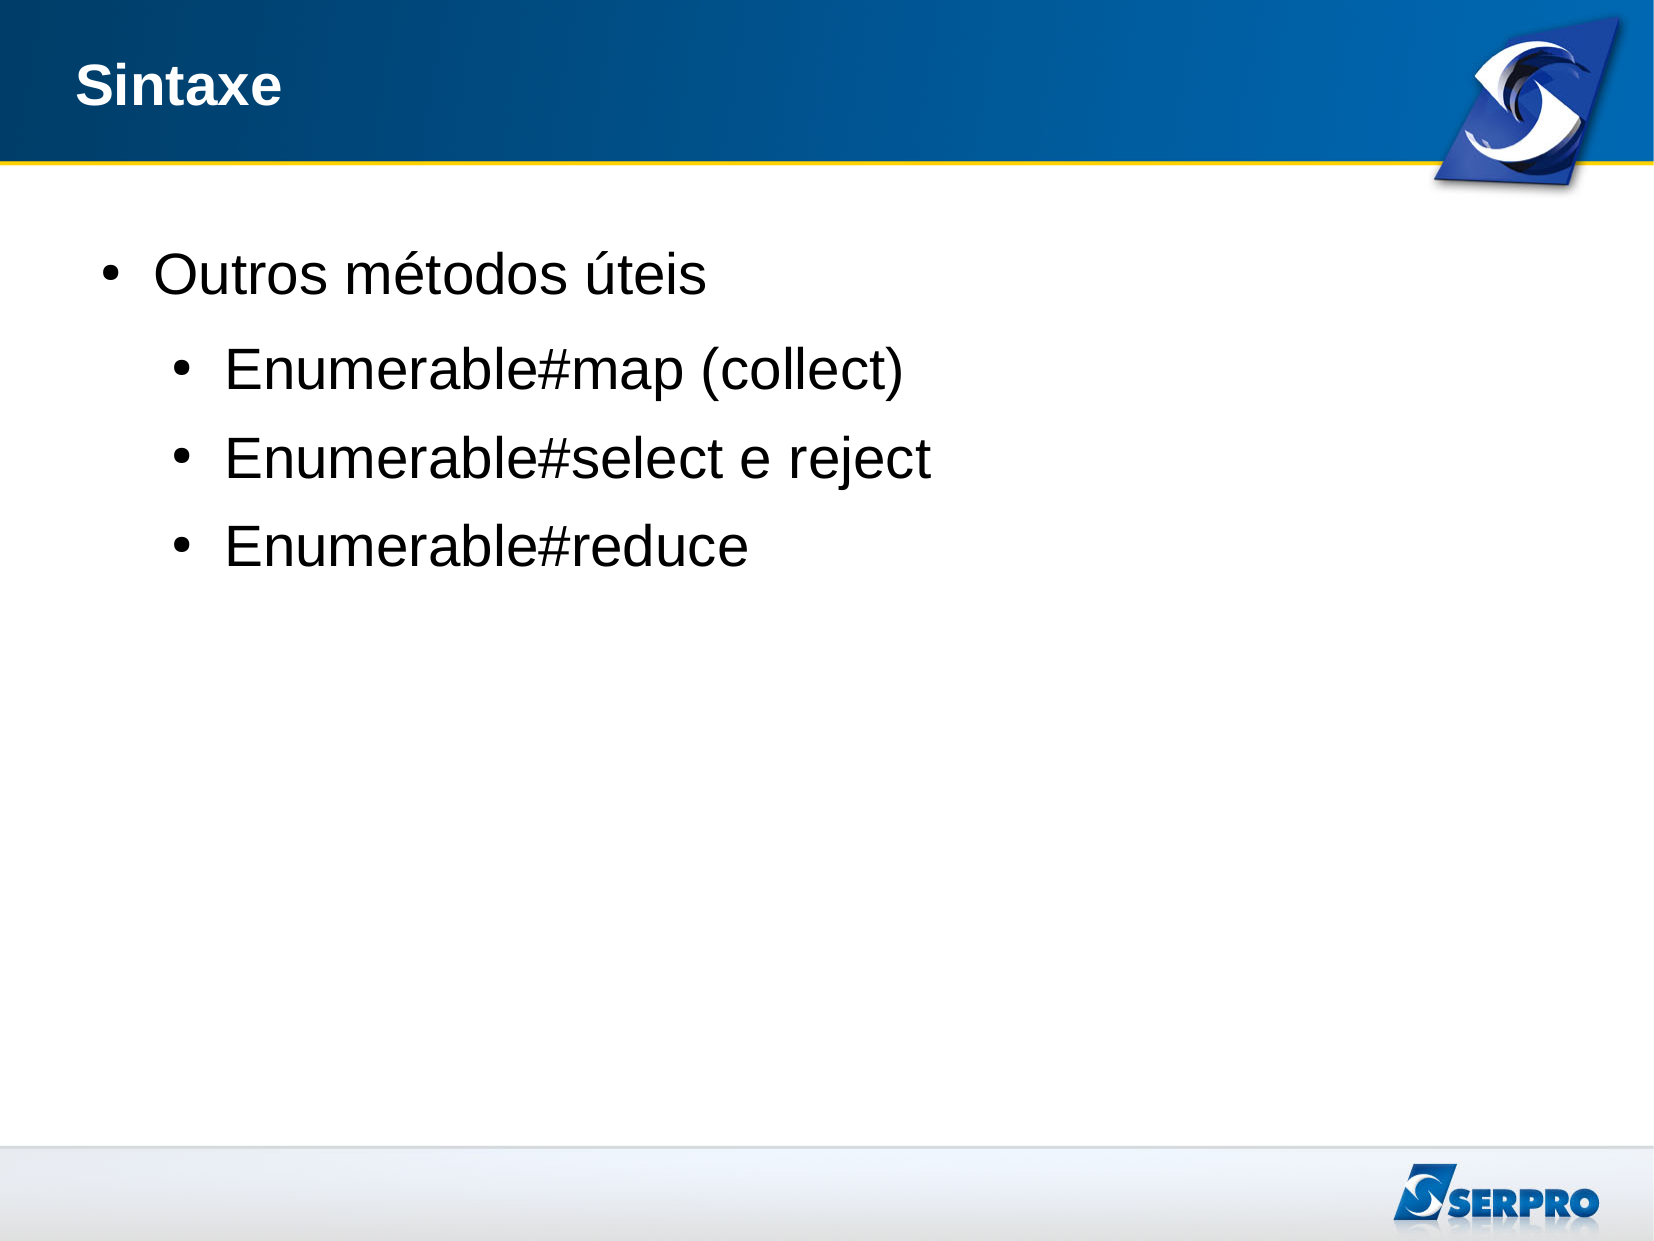

# Sintaxe
Outros métodos úteis
Enumerable#map (collect)
Enumerable#select e reject
Enumerable#reduce